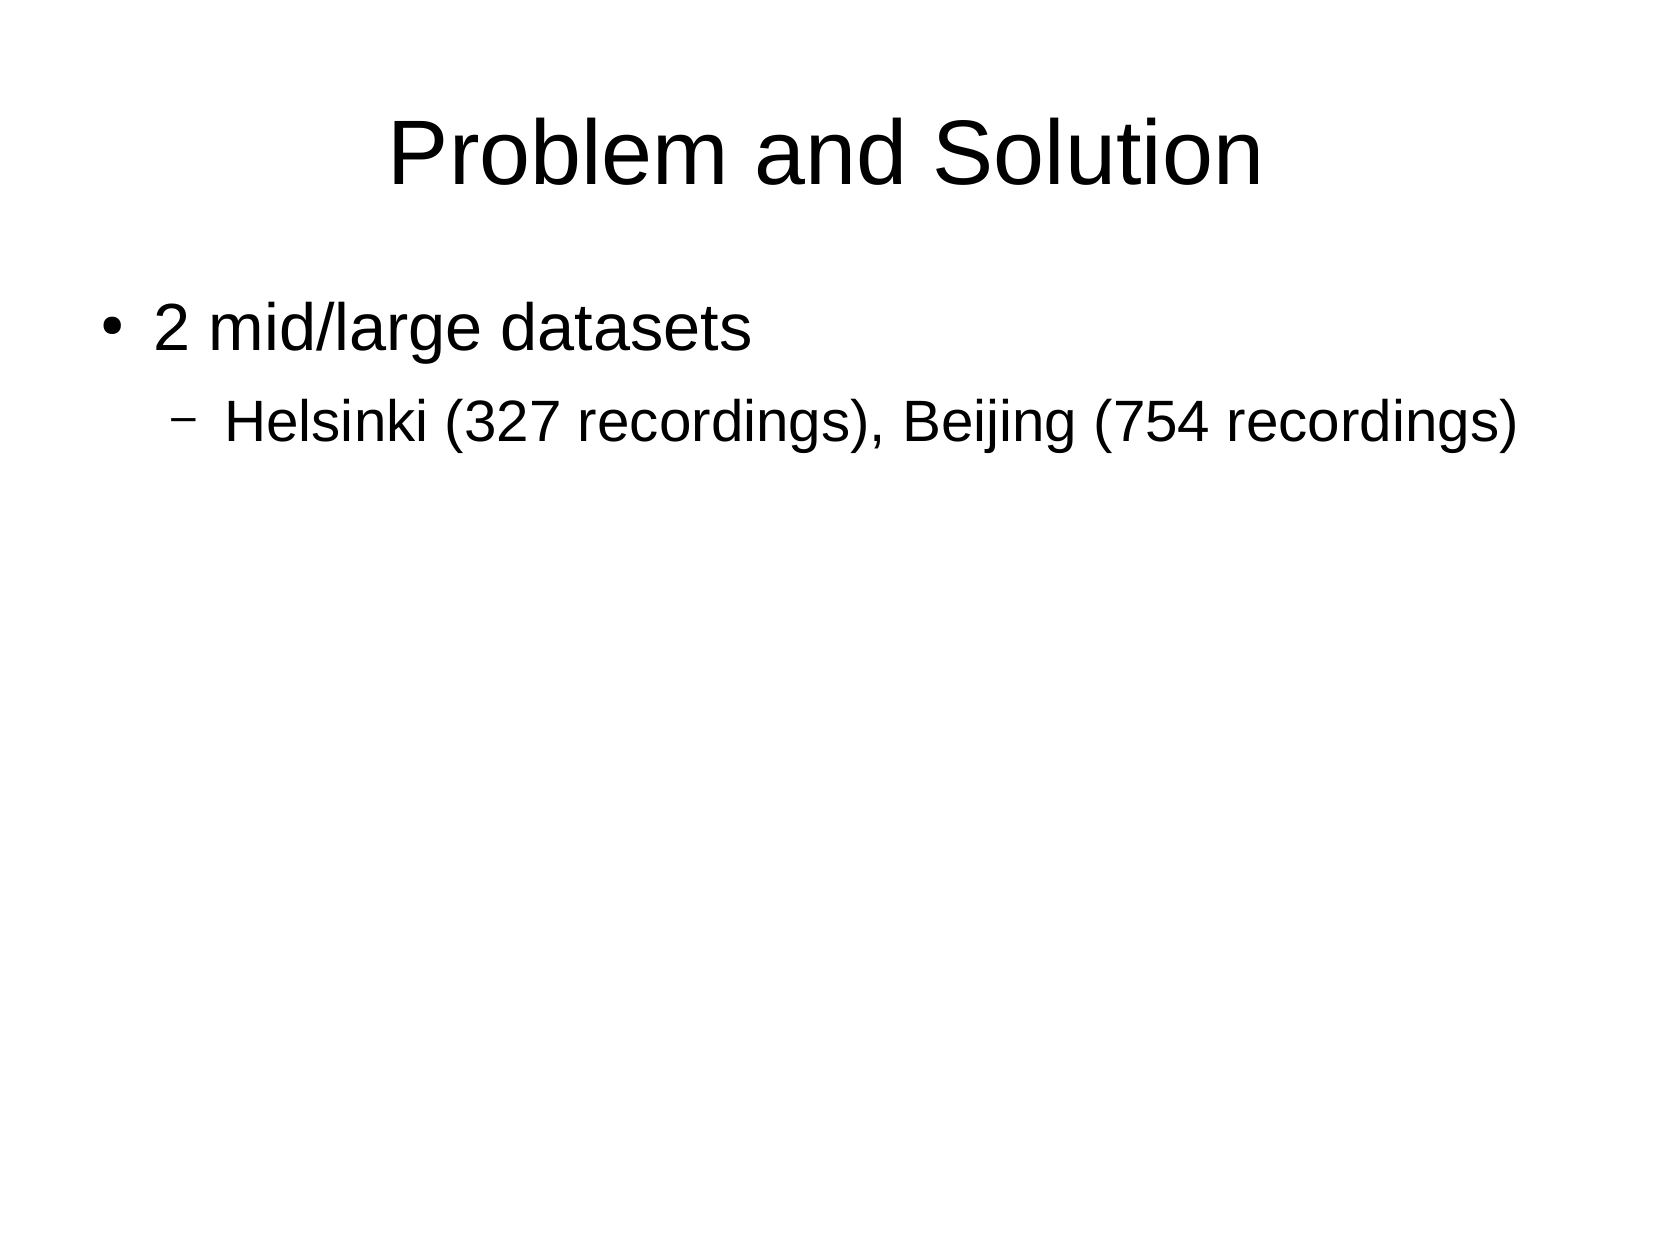

# Problem and Solution
2 mid/large datasets
Helsinki (327 recordings), Beijing (754 recordings)